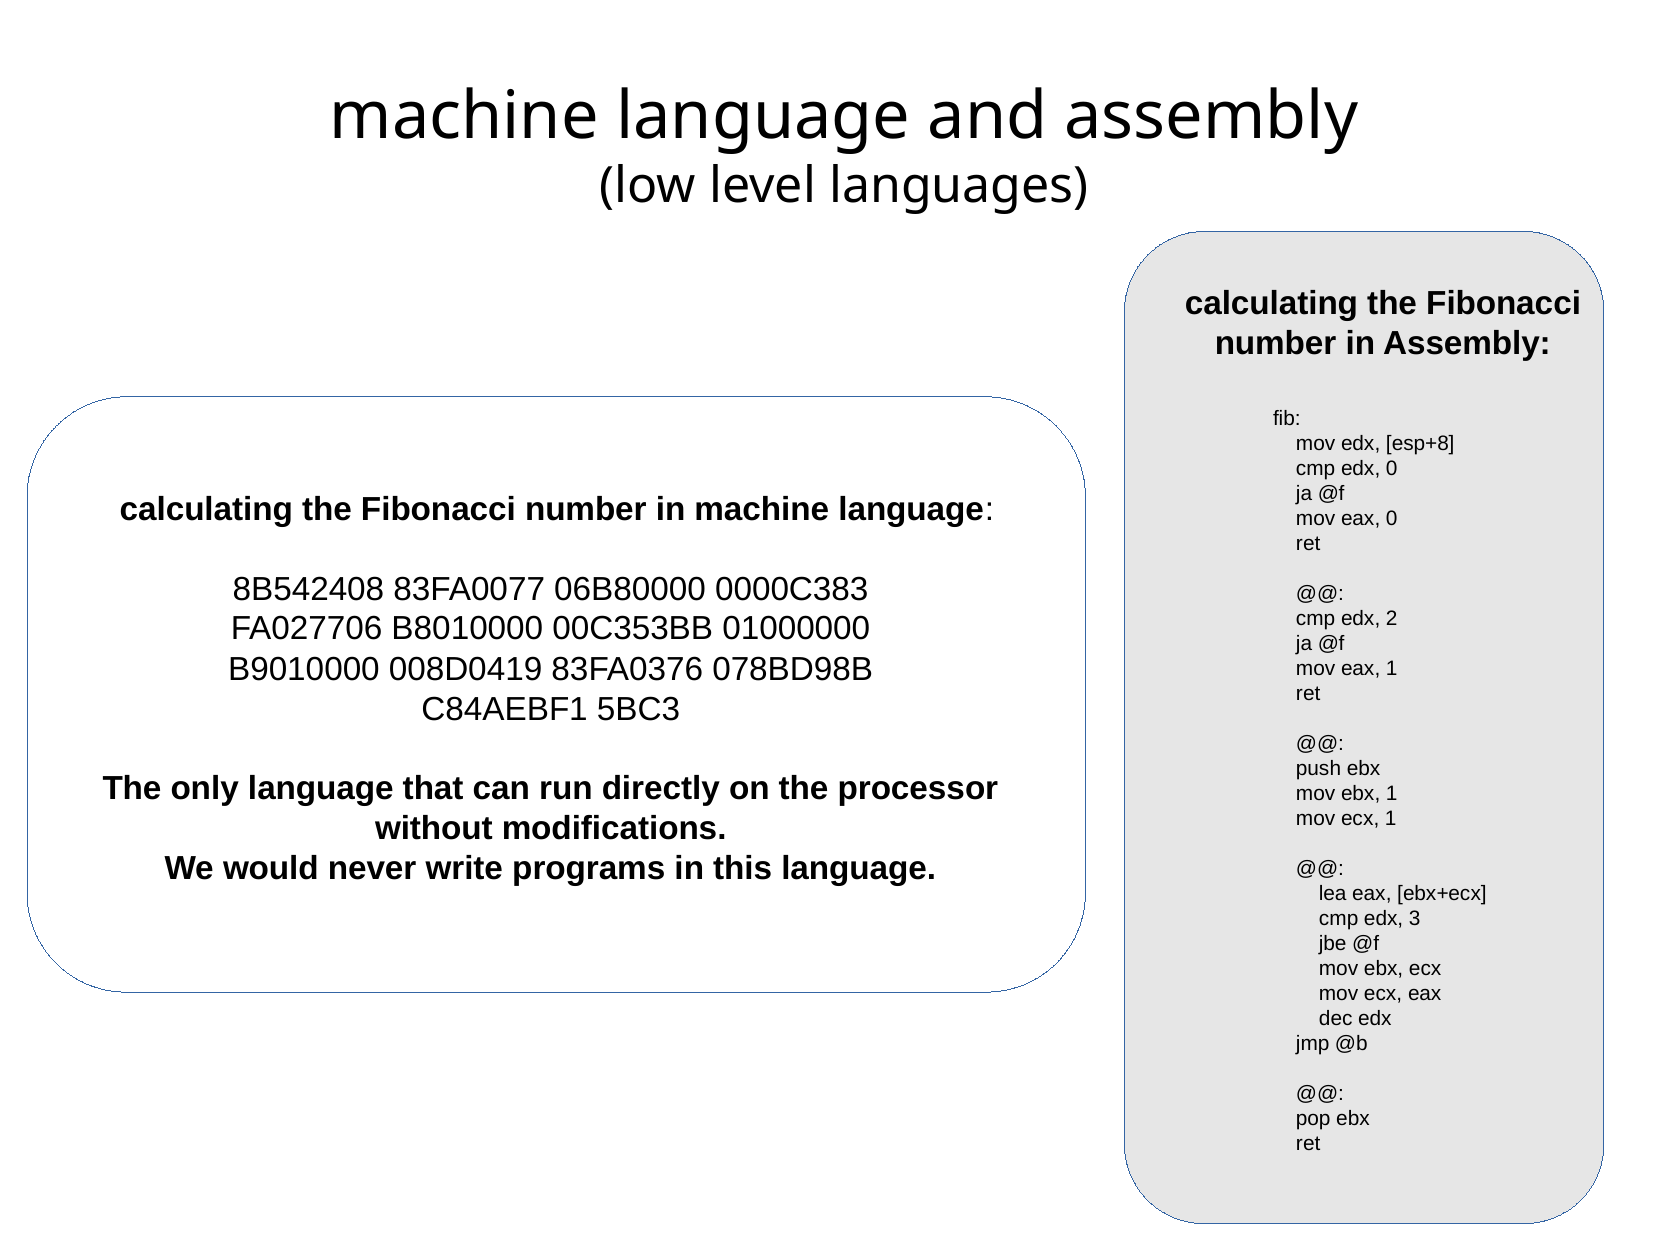

# machine language and assembly (low level languages)
calculating the Fibonacci
number in Assembly:
fib:
 mov edx, [esp+8]
 cmp edx, 0
 ja @f
 mov eax, 0
 ret
 @@:
 cmp edx, 2
 ja @f
 mov eax, 1
 ret
 @@:
 push ebx
 mov ebx, 1
 mov ecx, 1
 @@:
 lea eax, [ebx+ecx]
 cmp edx, 3
 jbe @f
 mov ebx, ecx
 mov ecx, eax
 dec edx
 jmp @b
 @@:
 pop ebx
 ret
calculating the Fibonacci number in machine language:
8B542408 83FA0077 06B80000 0000C383
FA027706 B8010000 00C353BB 01000000
B9010000 008D0419 83FA0376 078BD98B
C84AEBF1 5BC3
The only language that can run directly on the processor
without modifications.
We would never write programs in this language.